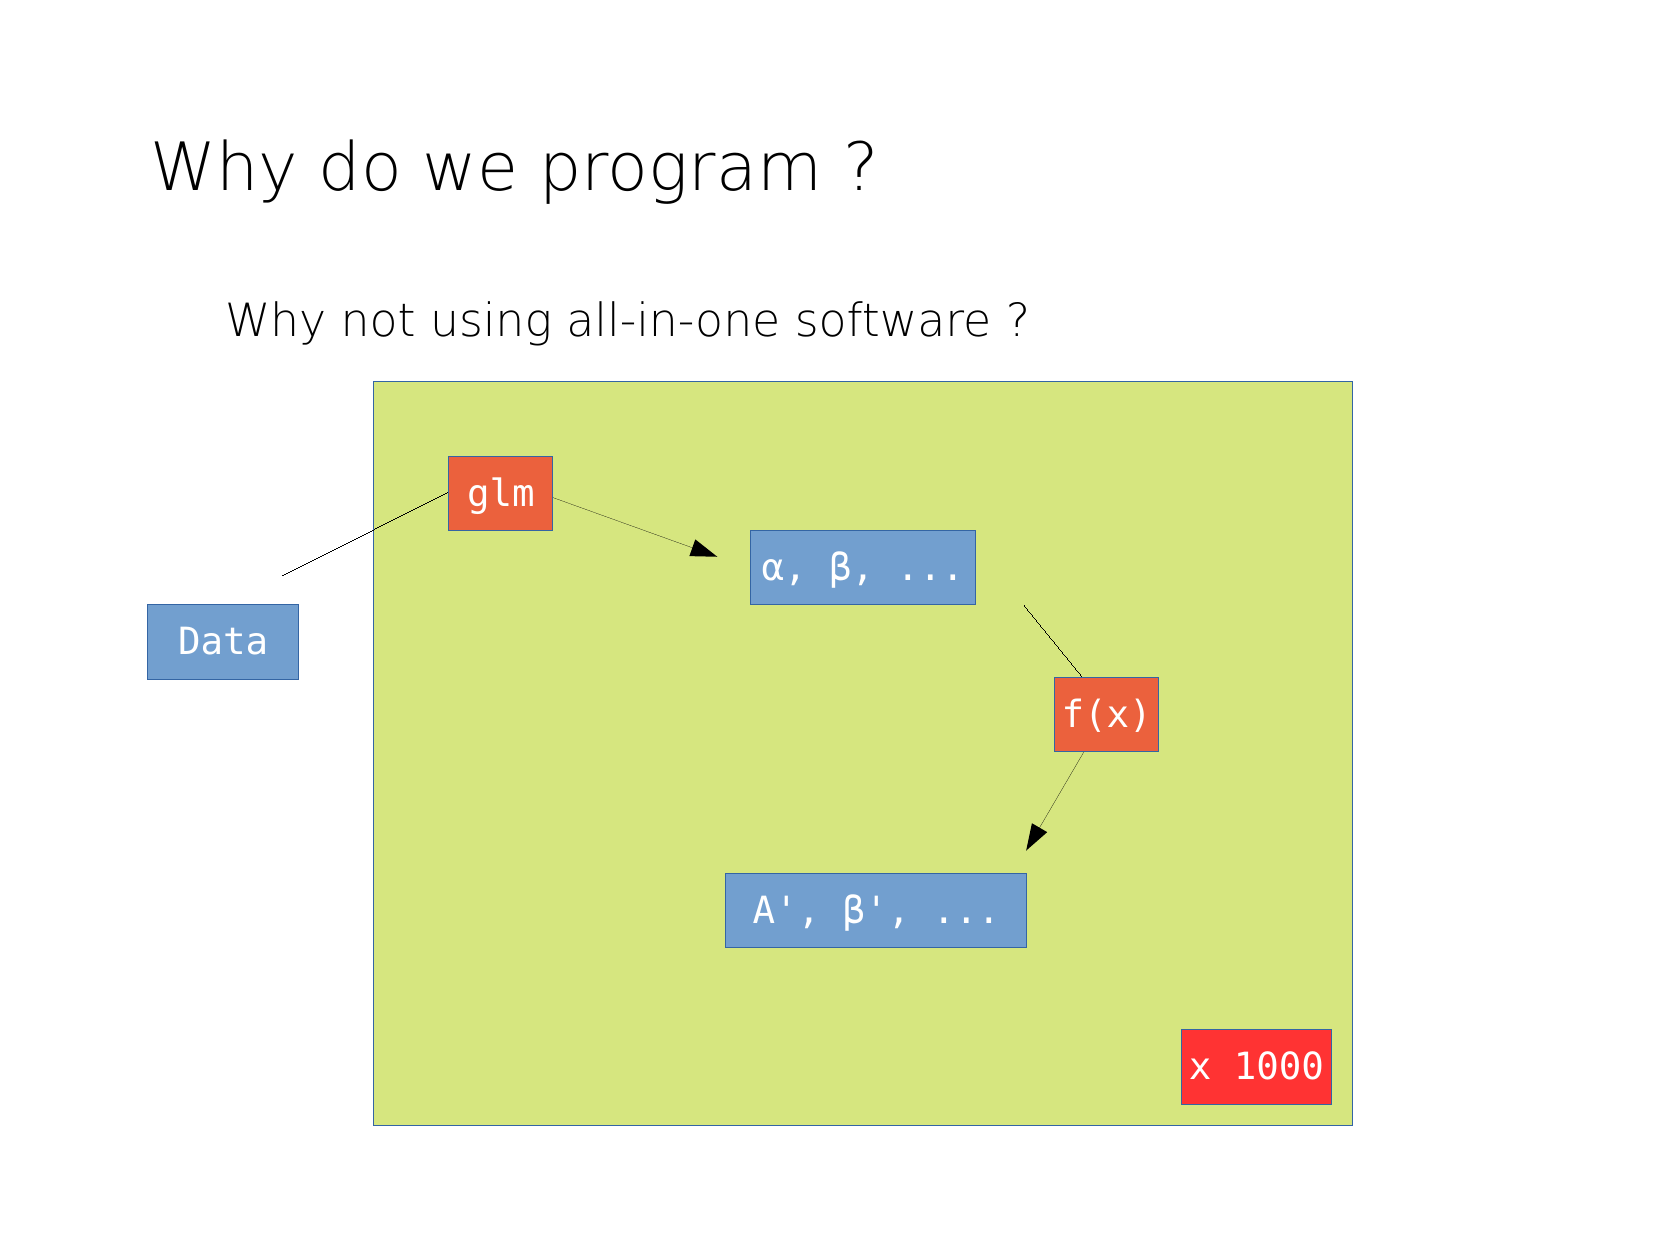

# Why do we program ?
Why not using all-in-one software ?
x 1000
glm
α, β, ...
Data
f(x)
Α', β', ...